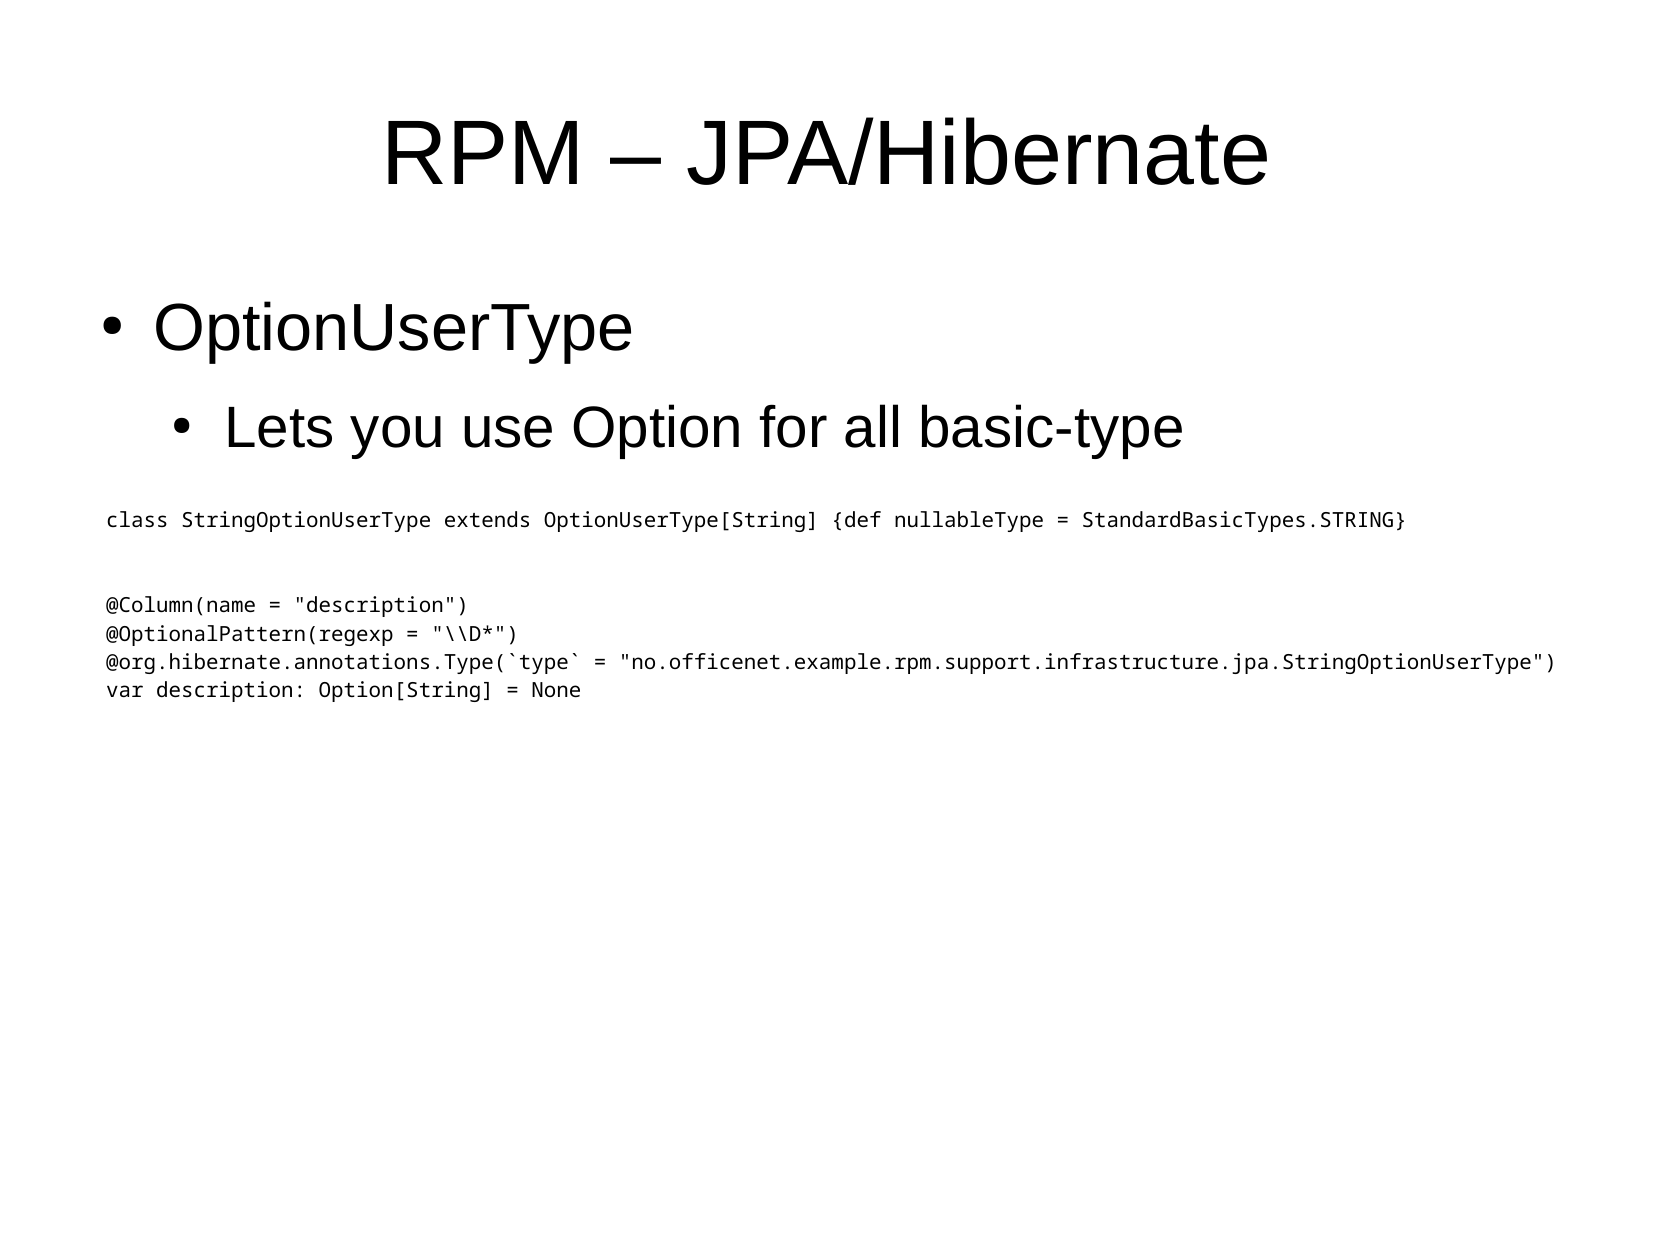

# RPM – JPA/Hibernate
OptionUserType
Lets you use Option for all basic-type
class StringOptionUserType extends OptionUserType[String] {def nullableType = StandardBasicTypes.STRING}
@Column(name = "description")
@OptionalPattern(regexp = "\\D*")
@org.hibernate.annotations.Type(`type` = "no.officenet.example.rpm.support.infrastructure.jpa.StringOptionUserType")
var description: Option[String] = None